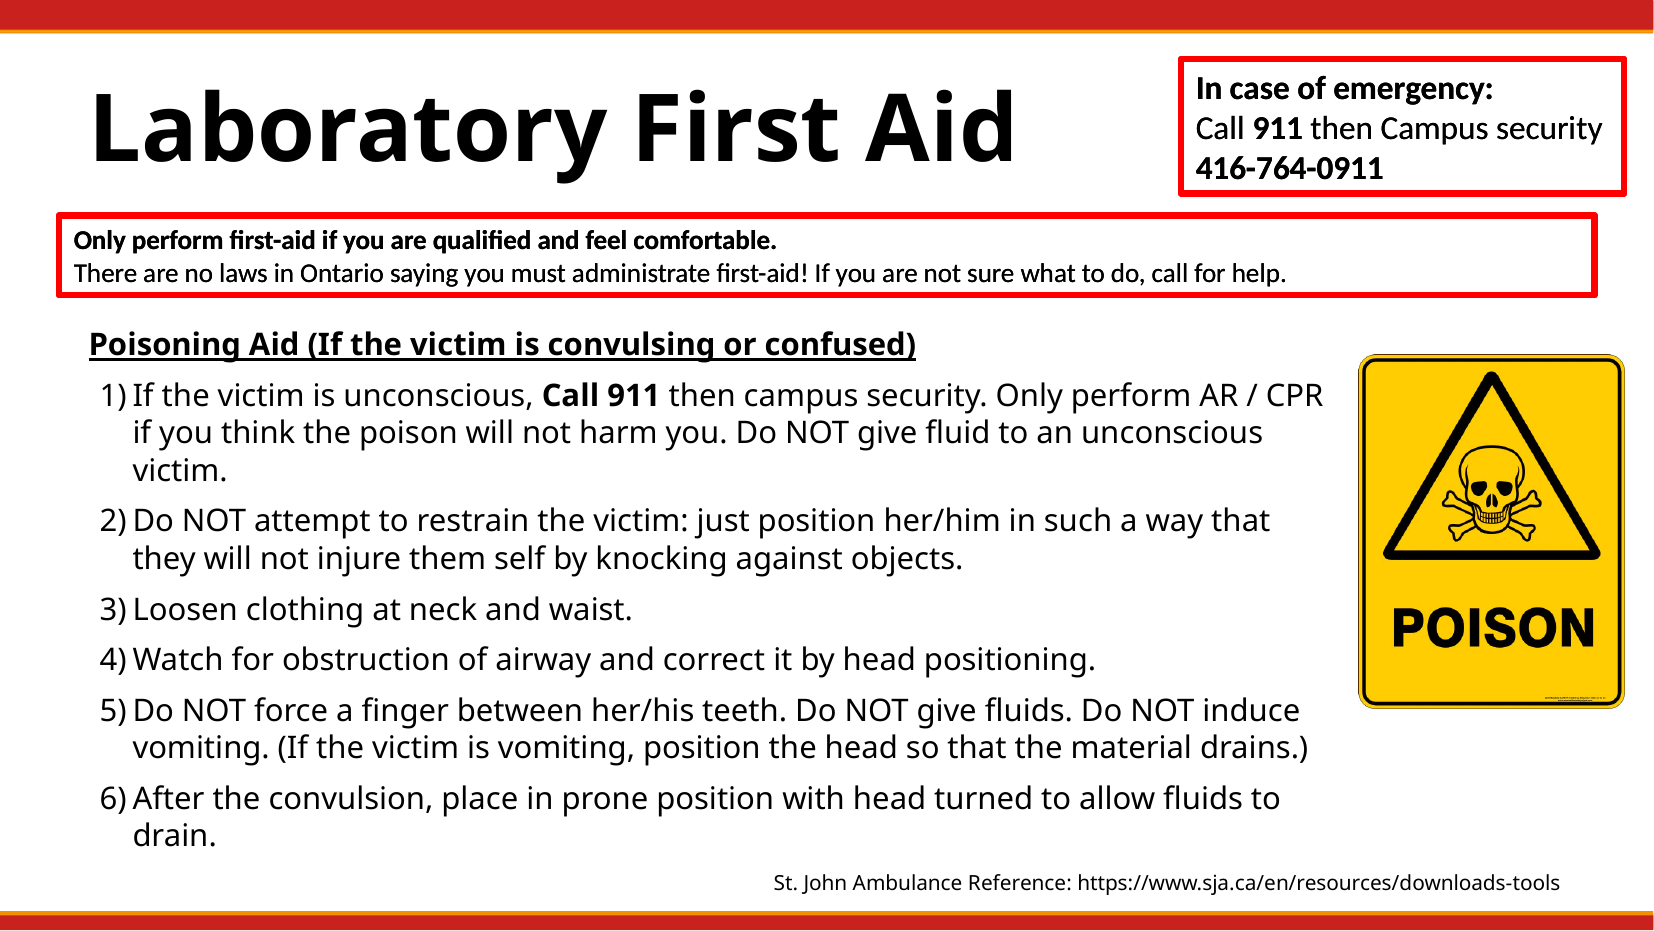

# Laboratory First Aid
In case of emergency:
Call 911 then Campus security 416-764-0911
In case of emergency:
Call 911 then Campus security 416-764-0911
Only perform first-aid if you are qualified and feel comfortable.
There are no laws in Ontario saying you must administrate first-aid! If you are not sure what to do, call for help.
Only perform first-aid if you are qualified and feel comfortable.
There are no laws in Ontario saying you must administrate first-aid! If you are not sure what to do, call for help.
Poisoning Aid (If the victim is convulsing or confused)
If the victim is unconscious, Call 911 then campus security. Only perform AR / CPR if you think the poison will not harm you. Do NOT give fluid to an unconscious victim.
Do NOT attempt to restrain the victim: just position her/him in such a way that they will not injure them self by knocking against objects.
Loosen clothing at neck and waist.
Watch for obstruction of airway and correct it by head positioning.
Do NOT force a finger between her/his teeth. Do NOT give fluids. Do NOT induce vomiting. (If the victim is vomiting, position the head so that the material drains.)
After the convulsion, place in prone position with head turned to allow fluids to drain.
St. John Ambulance Reference: https://www.sja.ca/en/resources/downloads-tools